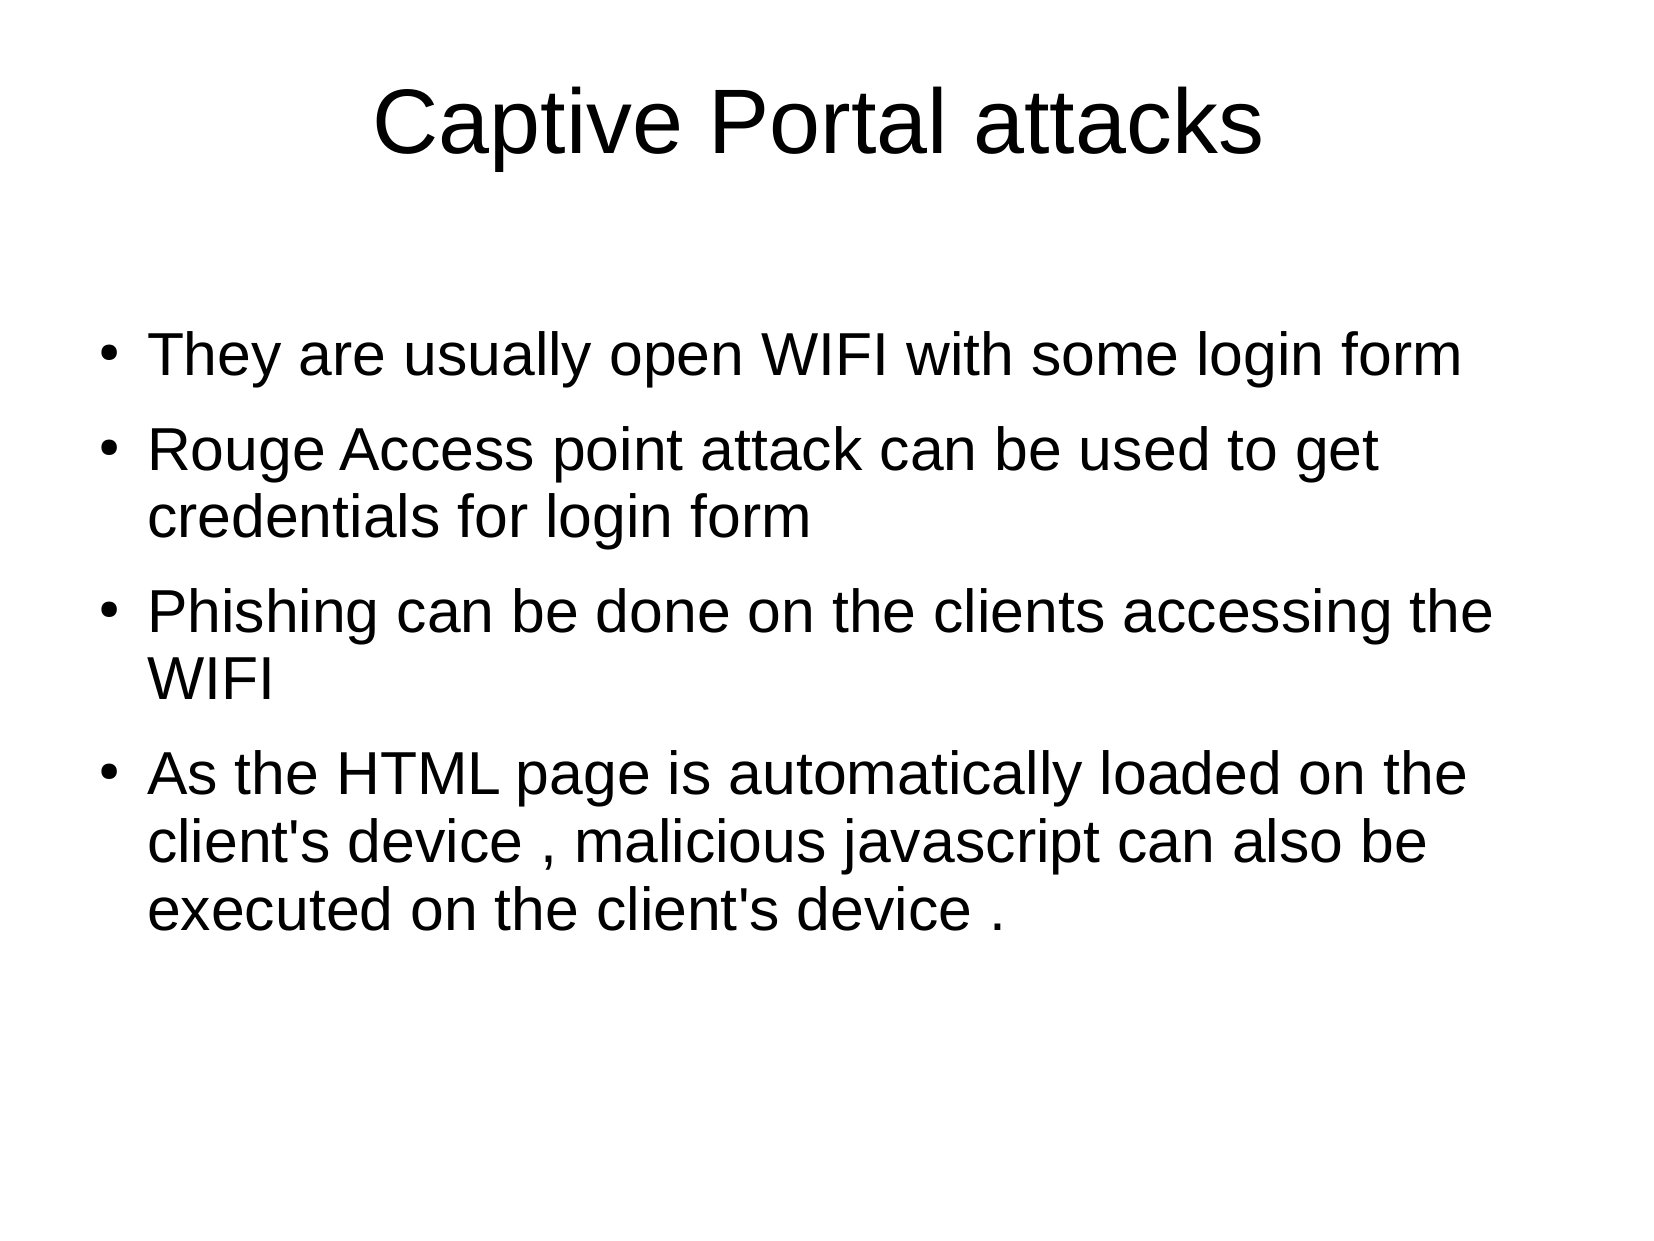

# Captive Portal attacks
They are usually open WIFI with some login form
Rouge Access point attack can be used to get credentials for login form
Phishing can be done on the clients accessing the WIFI
As the HTML page is automatically loaded on the client's device , malicious javascript can also be executed on the client's device .